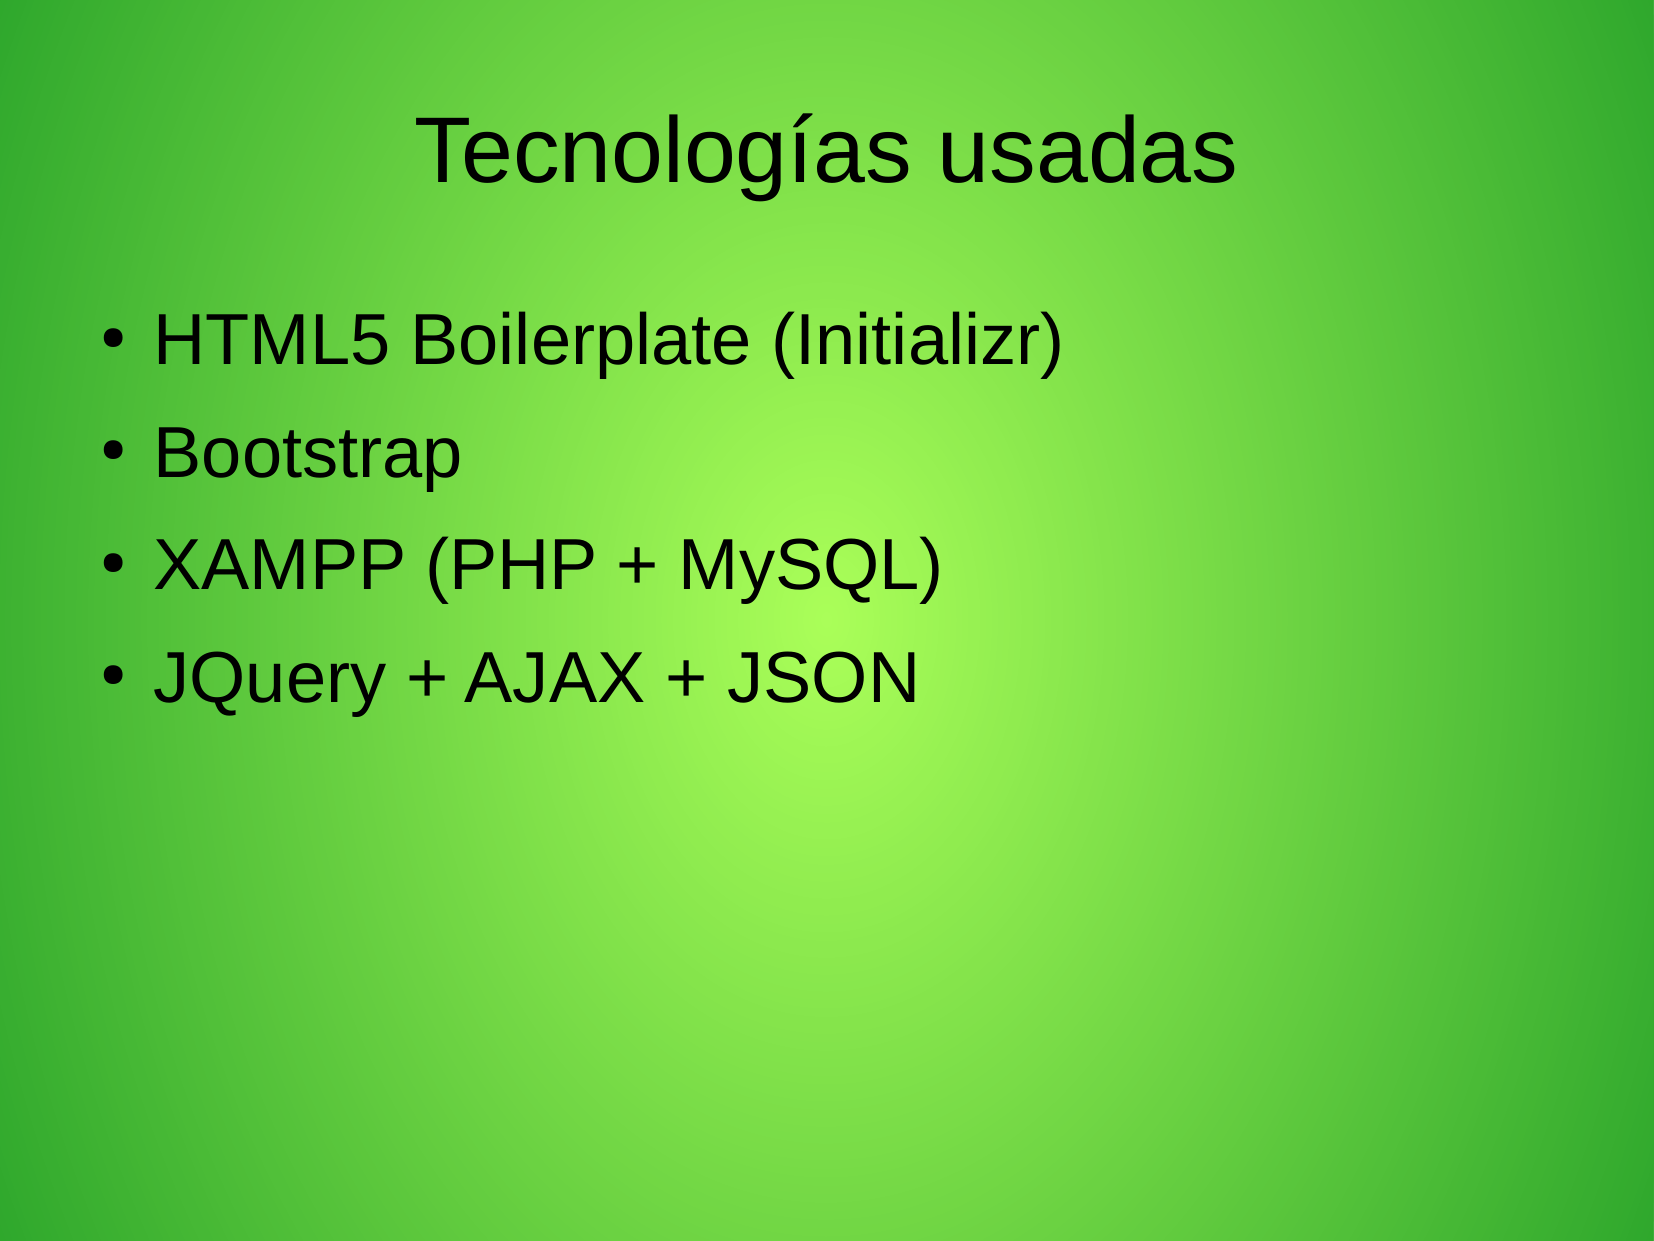

# Tecnologías usadas
HTML5 Boilerplate (Initializr)
Bootstrap
XAMPP (PHP + MySQL)
JQuery + AJAX + JSON